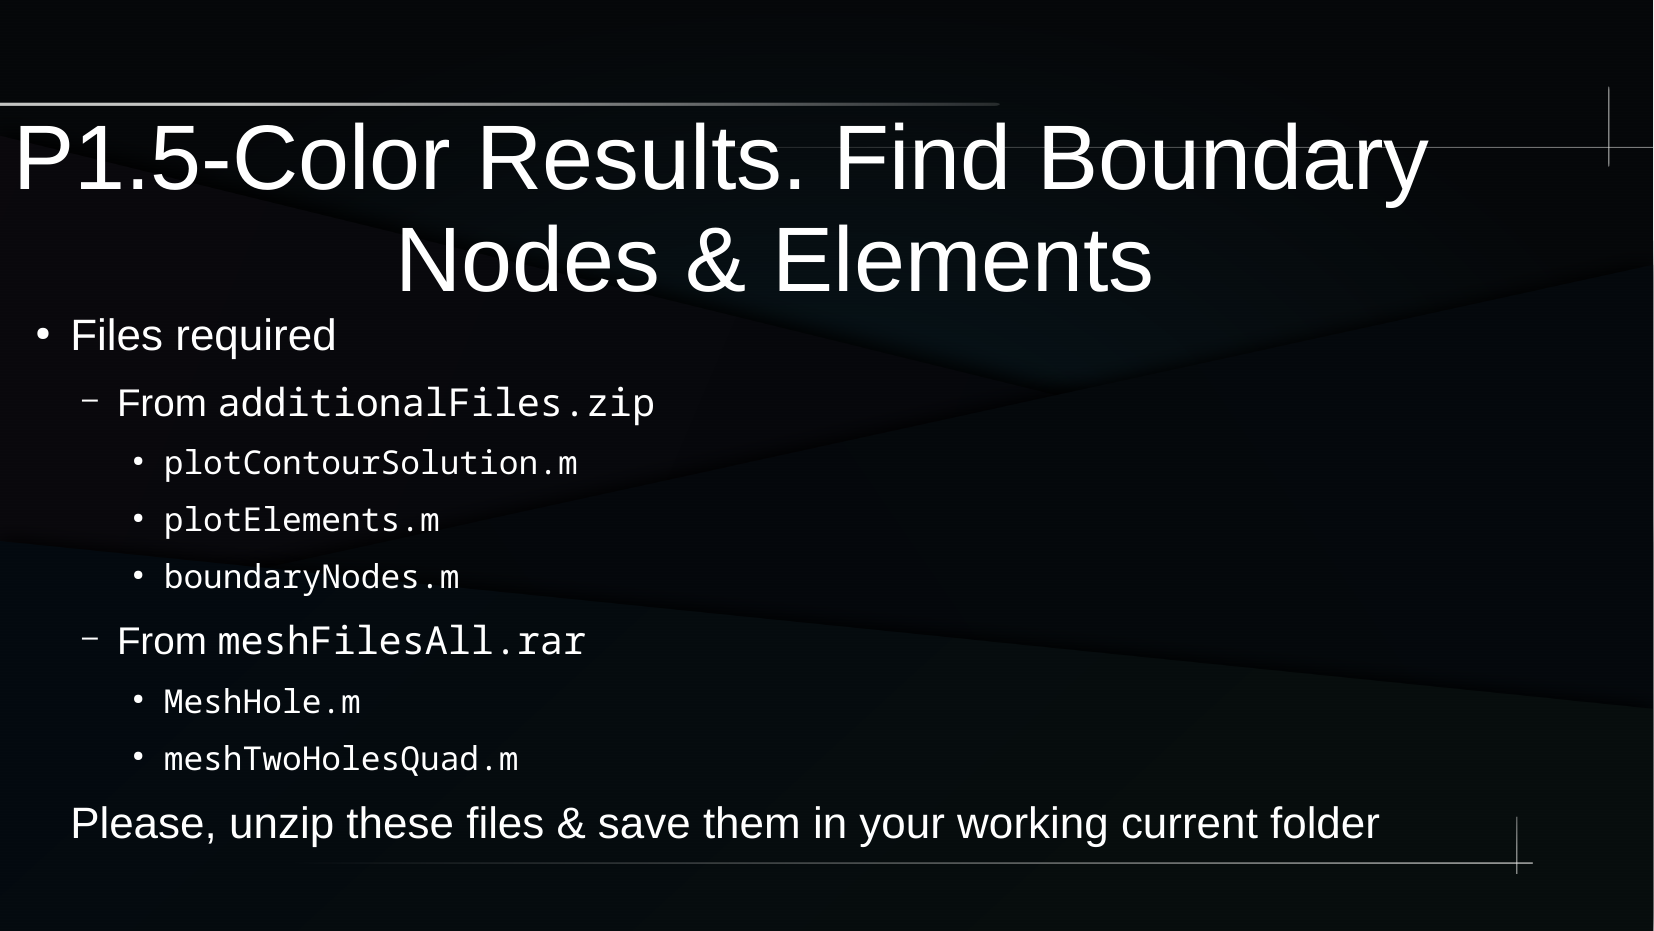

# P1.5-Color Results. Find Boundary 	Nodes & Elements
Files required
From additionalFiles.zip
plotContourSolution.m
plotElements.m
boundaryNodes.m
From meshFilesAll.rar
MeshHole.m
meshTwoHolesQuad.m
Please, unzip these files & save them in your working current folder